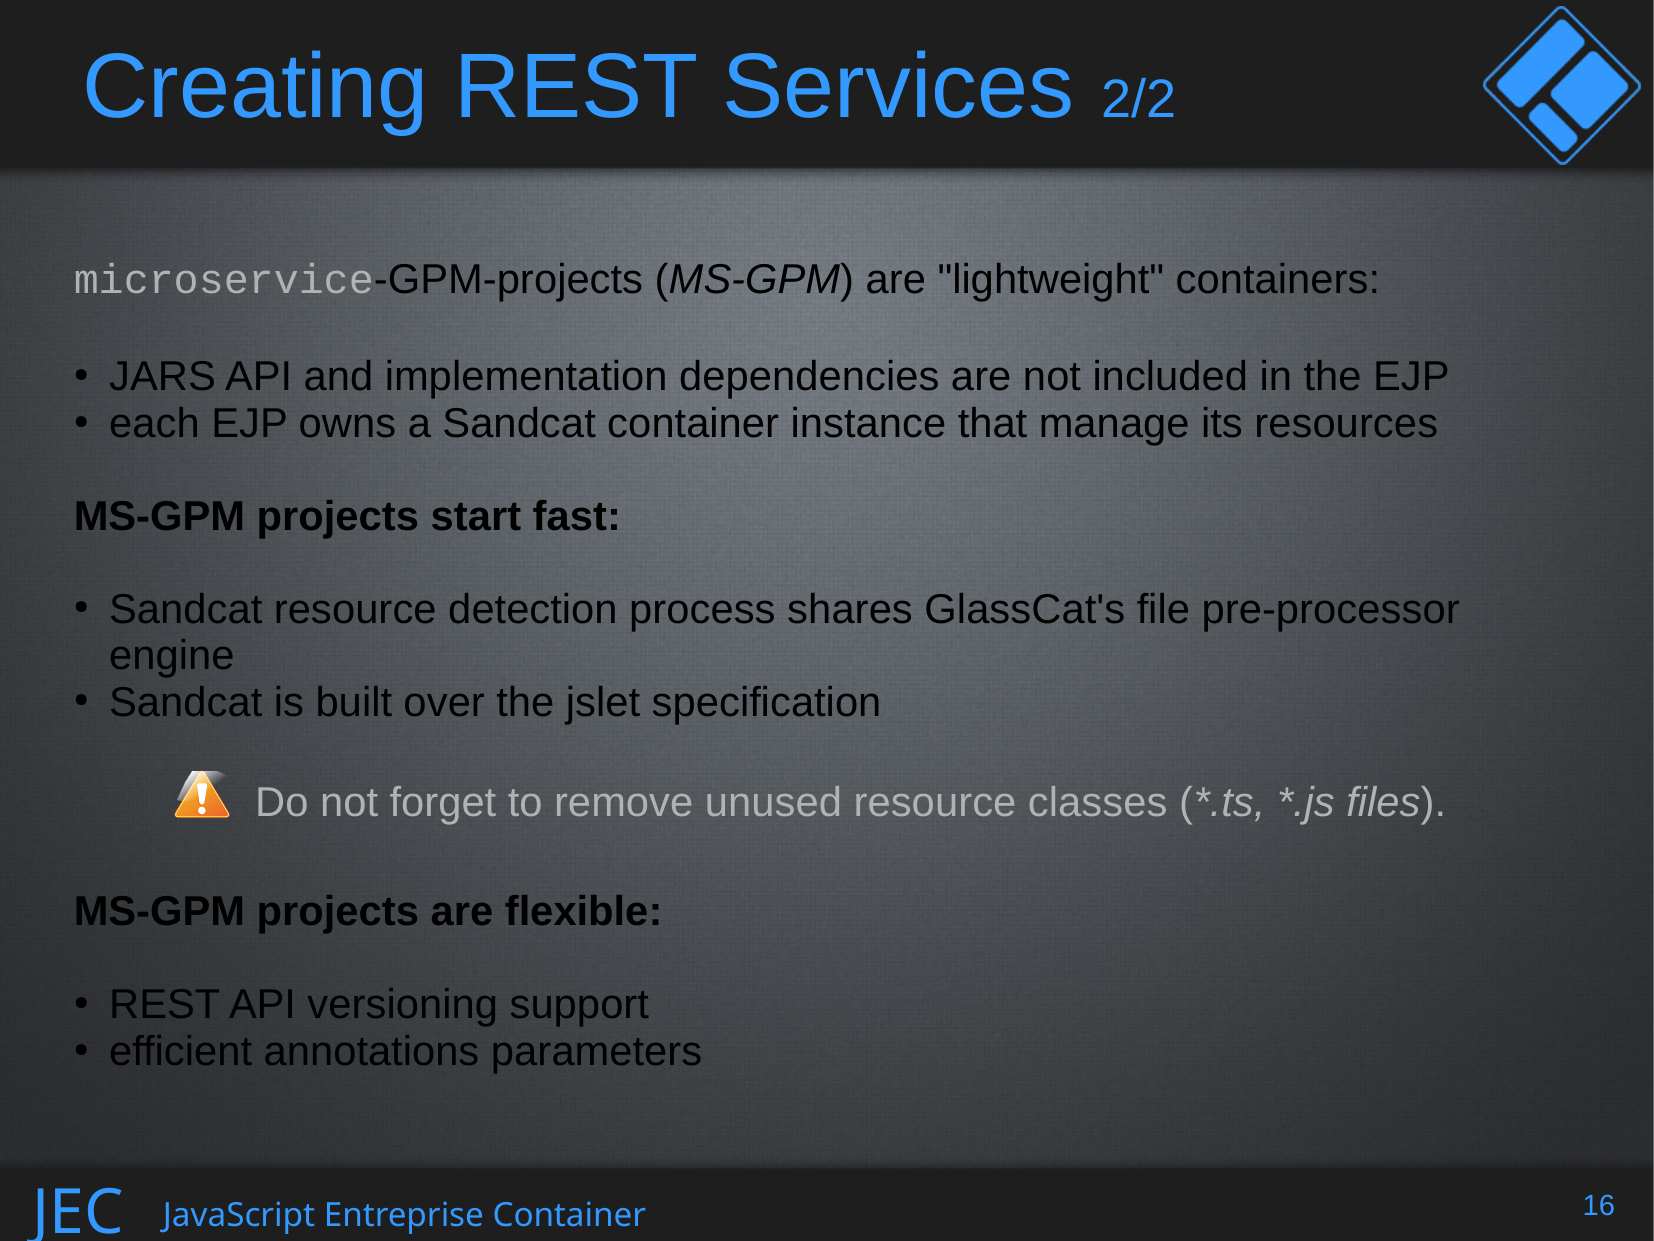

# Creating REST Services 2/2
microservice-GPM-projects (MS-GPM) are "lightweight" containers:
JARS API and implementation dependencies are not included in the EJP
each EJP owns a Sandcat container instance that manage its resources
MS-GPM projects start fast:
Sandcat resource detection process shares GlassCat's file pre-processor engine
Sandcat is built over the jslet specification
Do not forget to remove unused resource classes (*.ts, *.js files).
MS-GPM projects are flexible:
REST API versioning support
efficient annotations parameters
JEC
16
JavaScript Entreprise Container